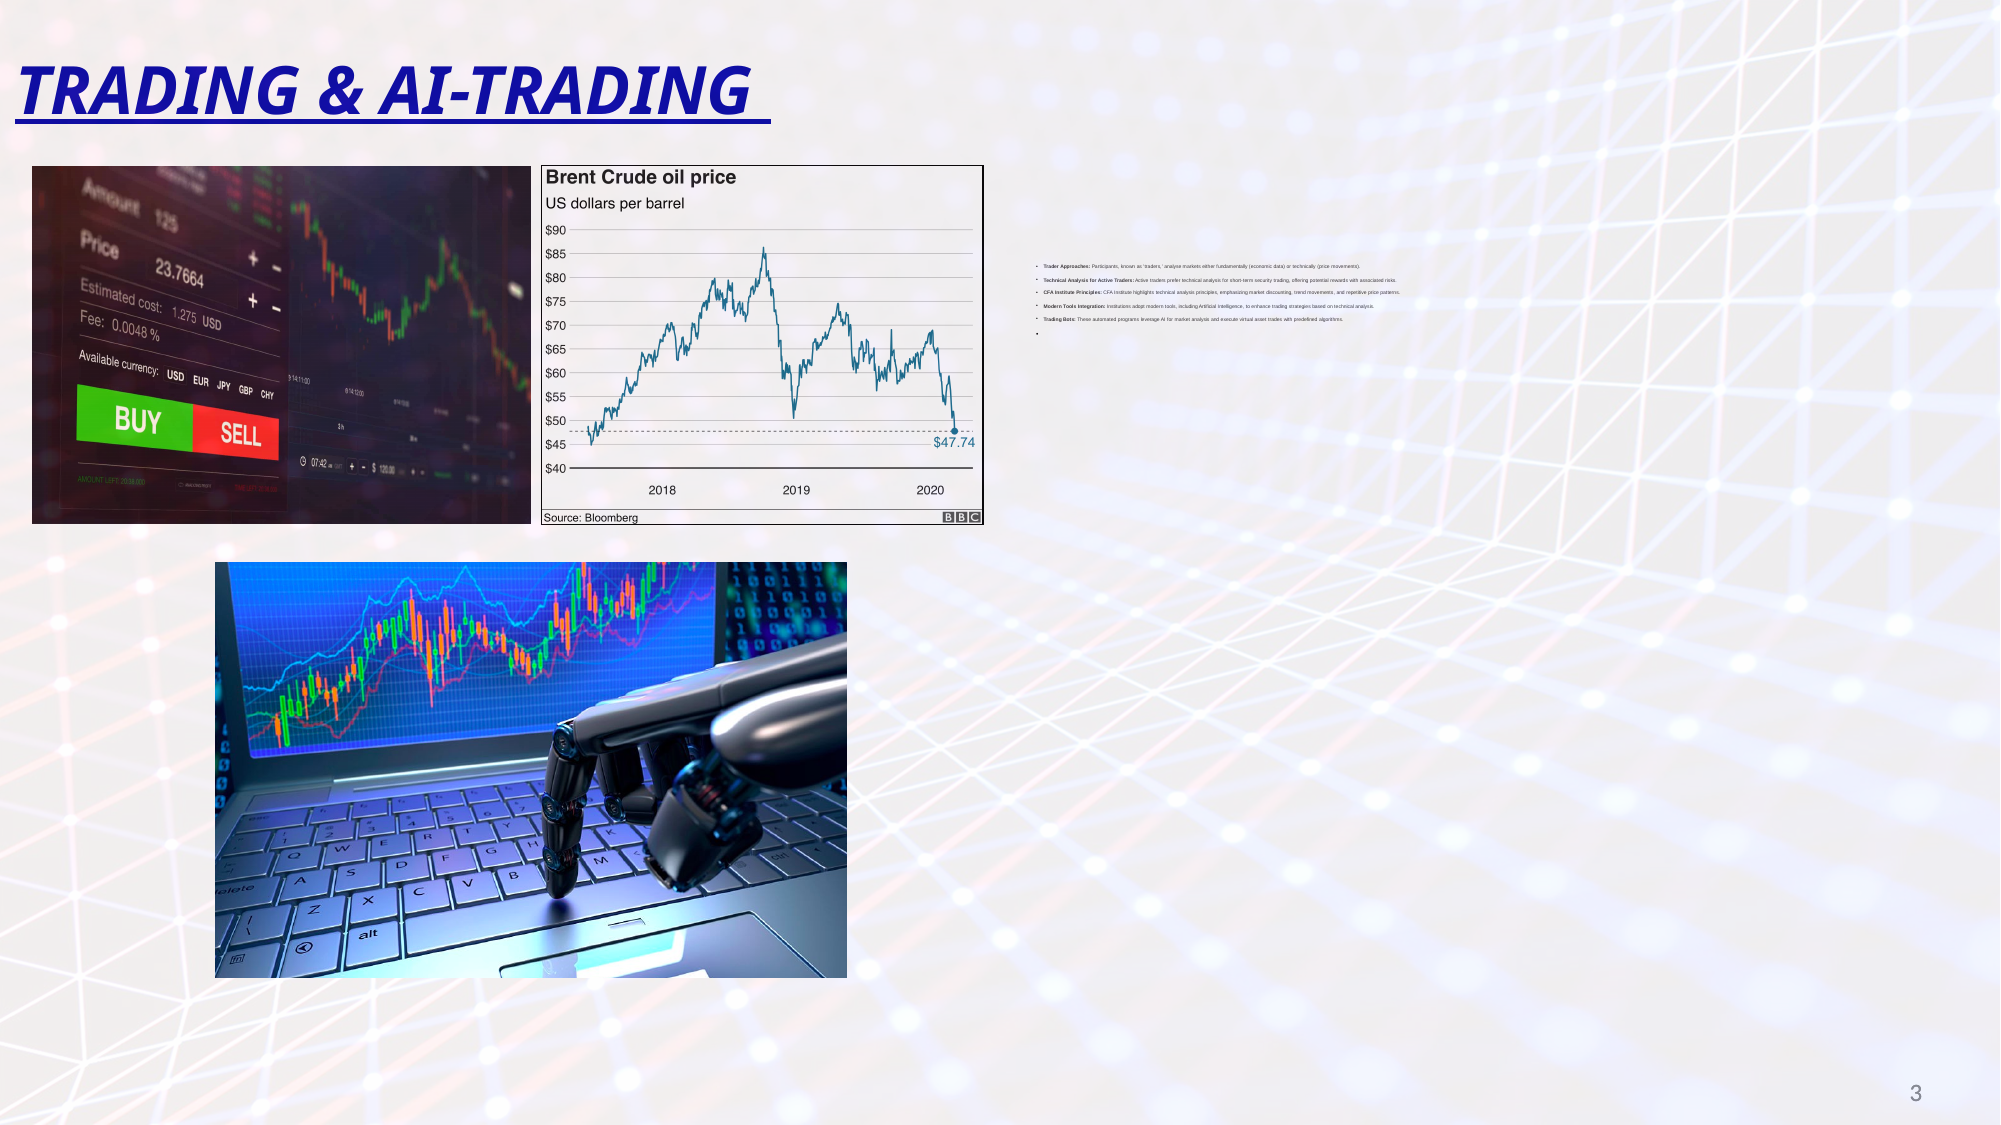

Trading & Ai-Trading
# Trader Approaches: Participants, known as 'traders,' analyse markets either fundamentally (economic data) or technically (price movements).
Technical Analysis for Active Traders: Active traders prefer technical analysis for short-term security trading, offering potential rewards with associated risks.
CFA Institute Principles: CFA Institute highlights technical analysis principles, emphasizing market discounting, trend movements, and repetitive price patterns.
Modern Tools Integration: Institutions adopt modern tools, including Artificial Intelligence, to enhance trading strategies based on technical analysis.
Trading Bots: These automated programs leverage AI for market analysis and execute virtual asset trades with predefined algorithms.